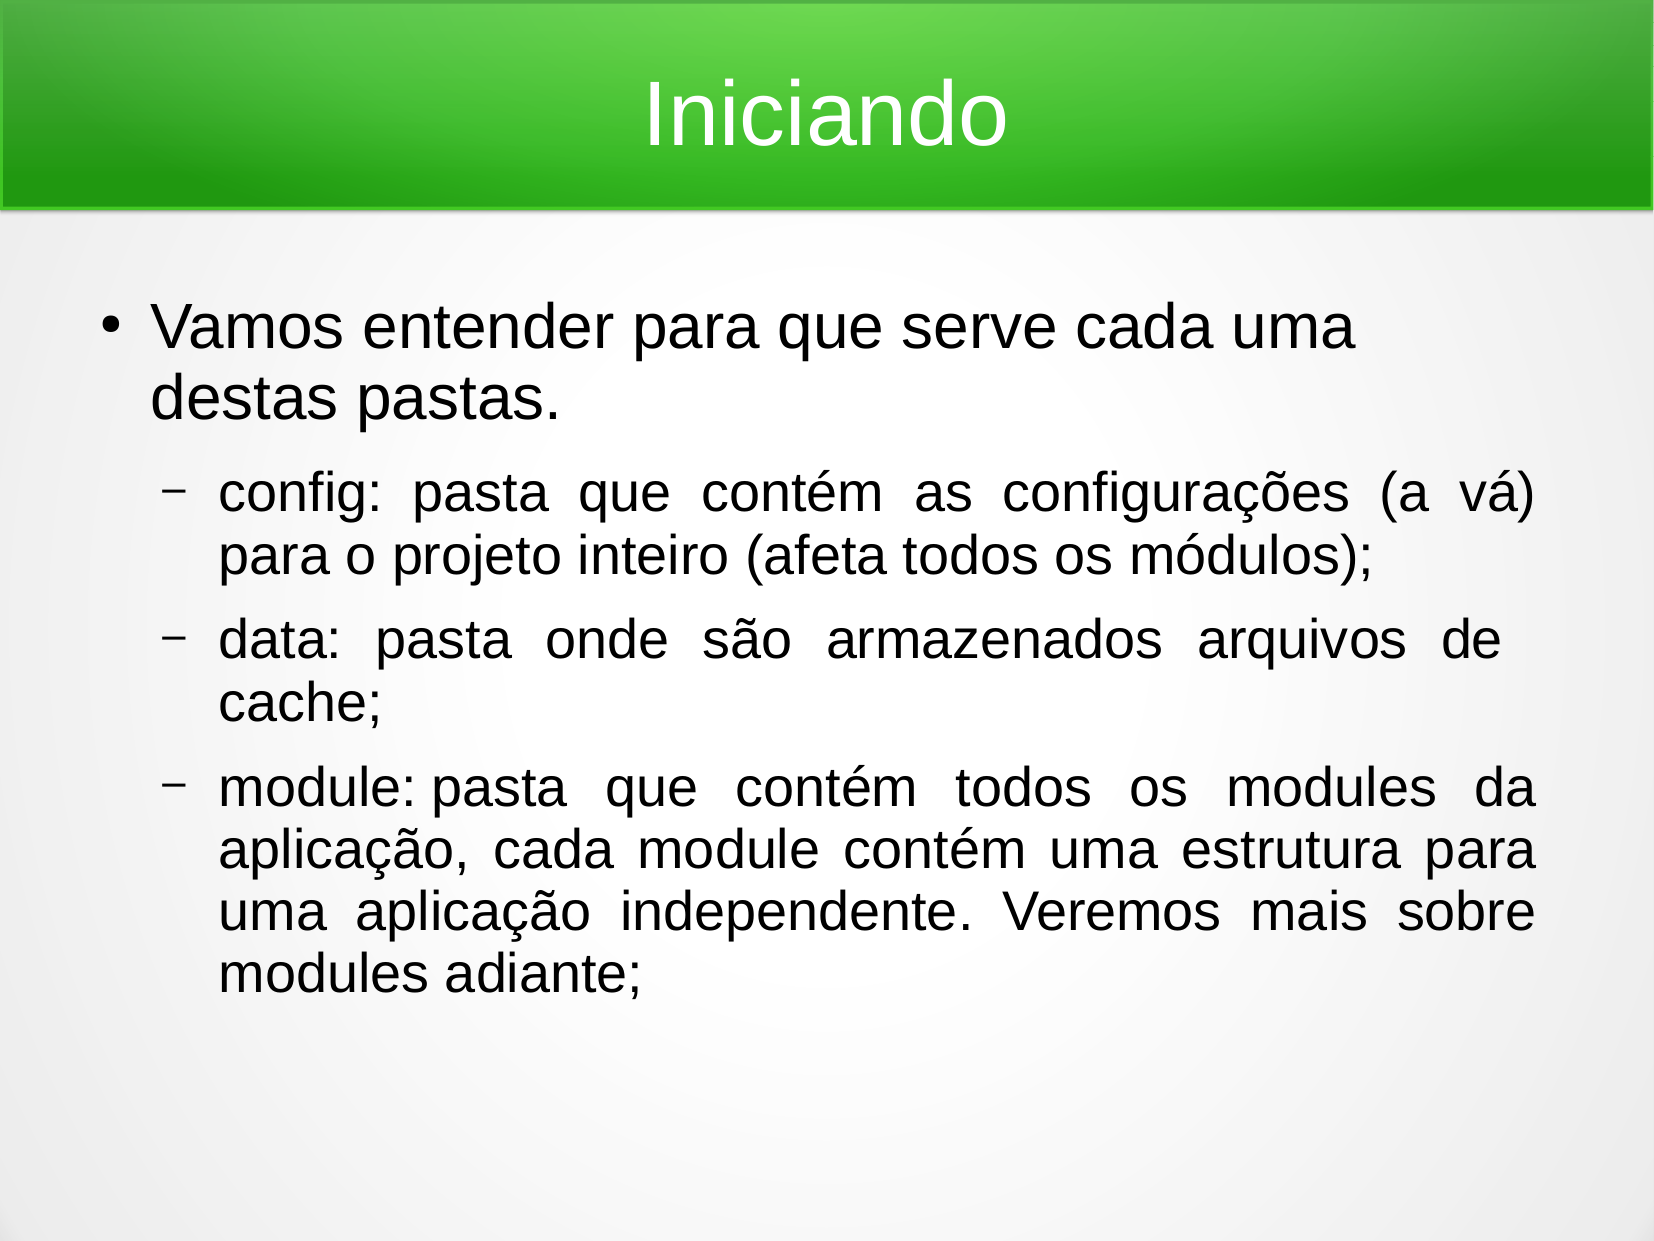

# Iniciando
Vamos entender para que serve cada uma destas pastas.
config: pasta que contém as configurações (a vá) para o projeto inteiro (afeta todos os módulos);
data: pasta onde são armazenados arquivos de cache;
module:	pasta que contém todos os modules da aplicação, cada module contém uma estrutura para uma aplicação independente. Veremos mais sobre modules adiante;